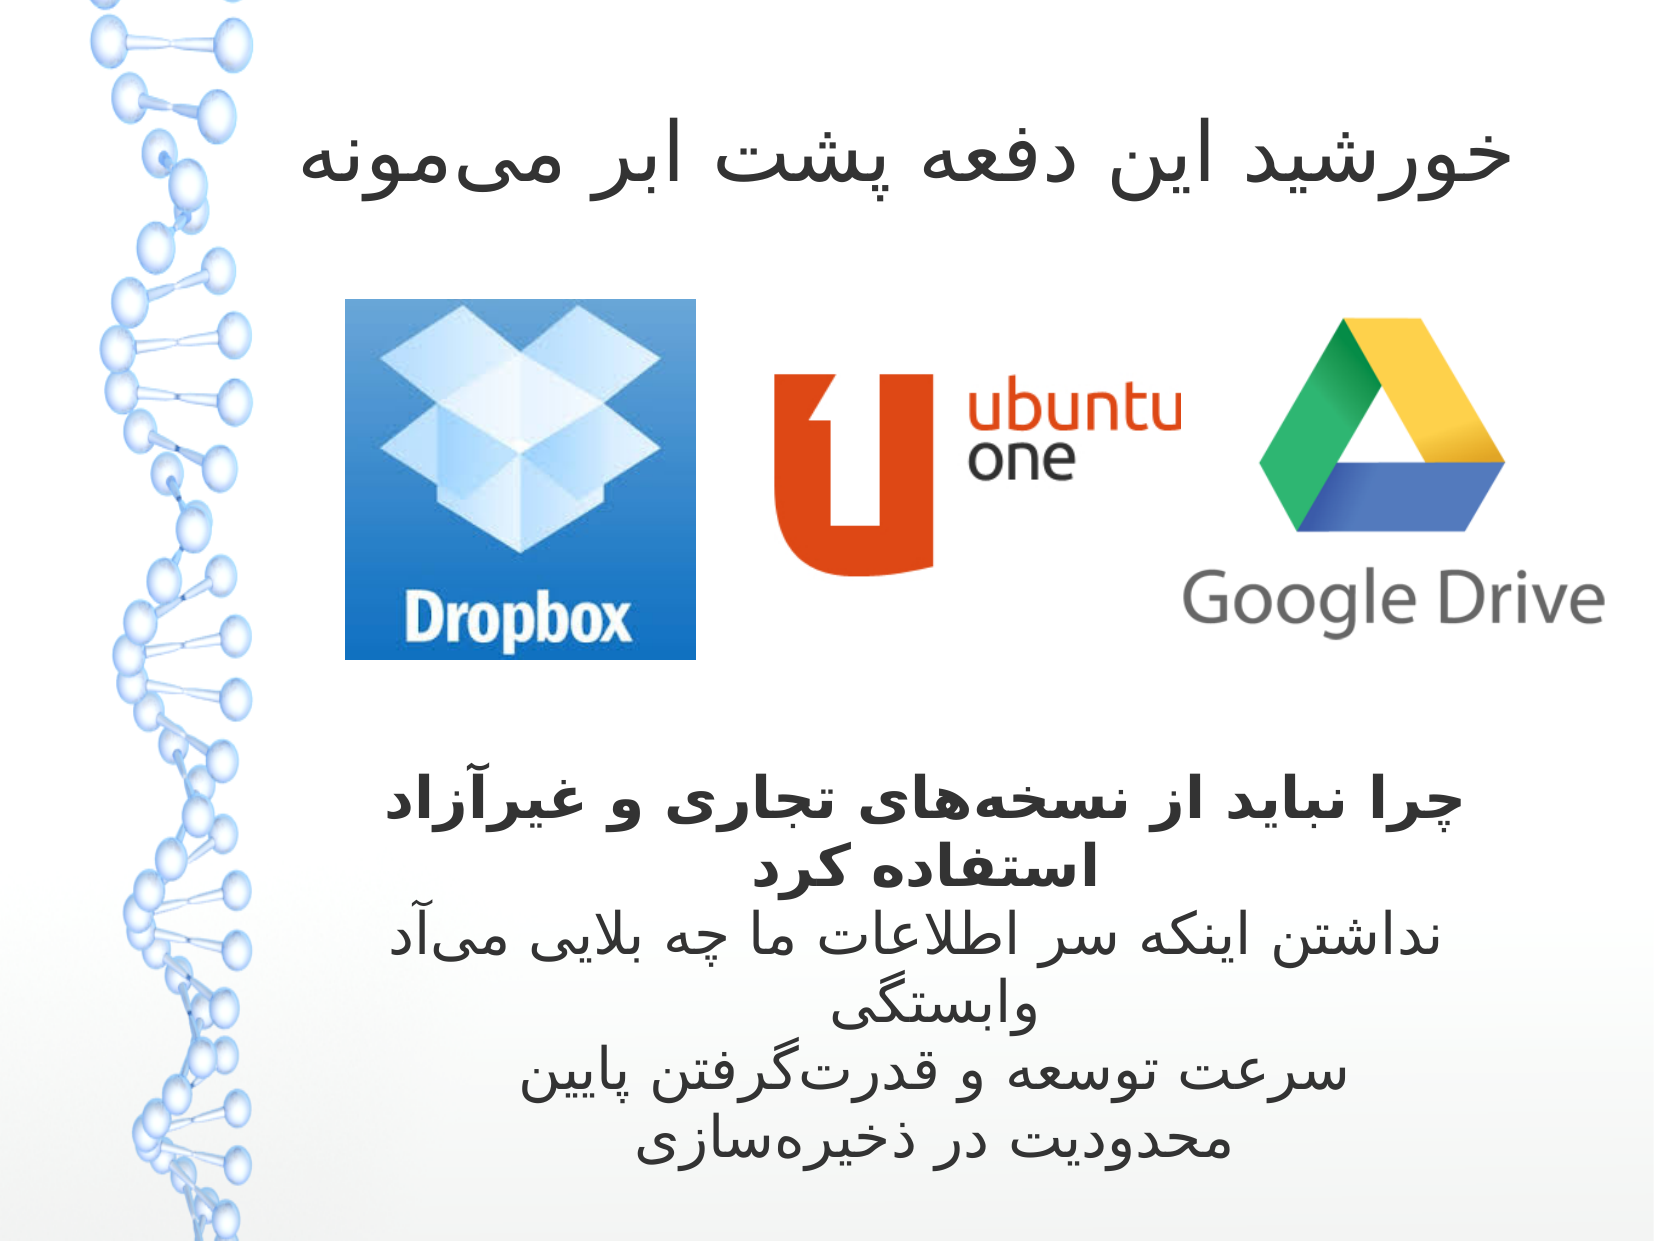

# خورشید این‌ دفعه پشت ابر می‌مونه
چرا نباید از نسخه‌های تجاری و غیرآزاد استفاده کرد
 نداشتن اینکه سر اطلاعات ما چه بلایی می‌آد
وابستگی
سرعت توسعه و قدرت‌گرفتن پایین
محدودیت در ذخیره‌سازی